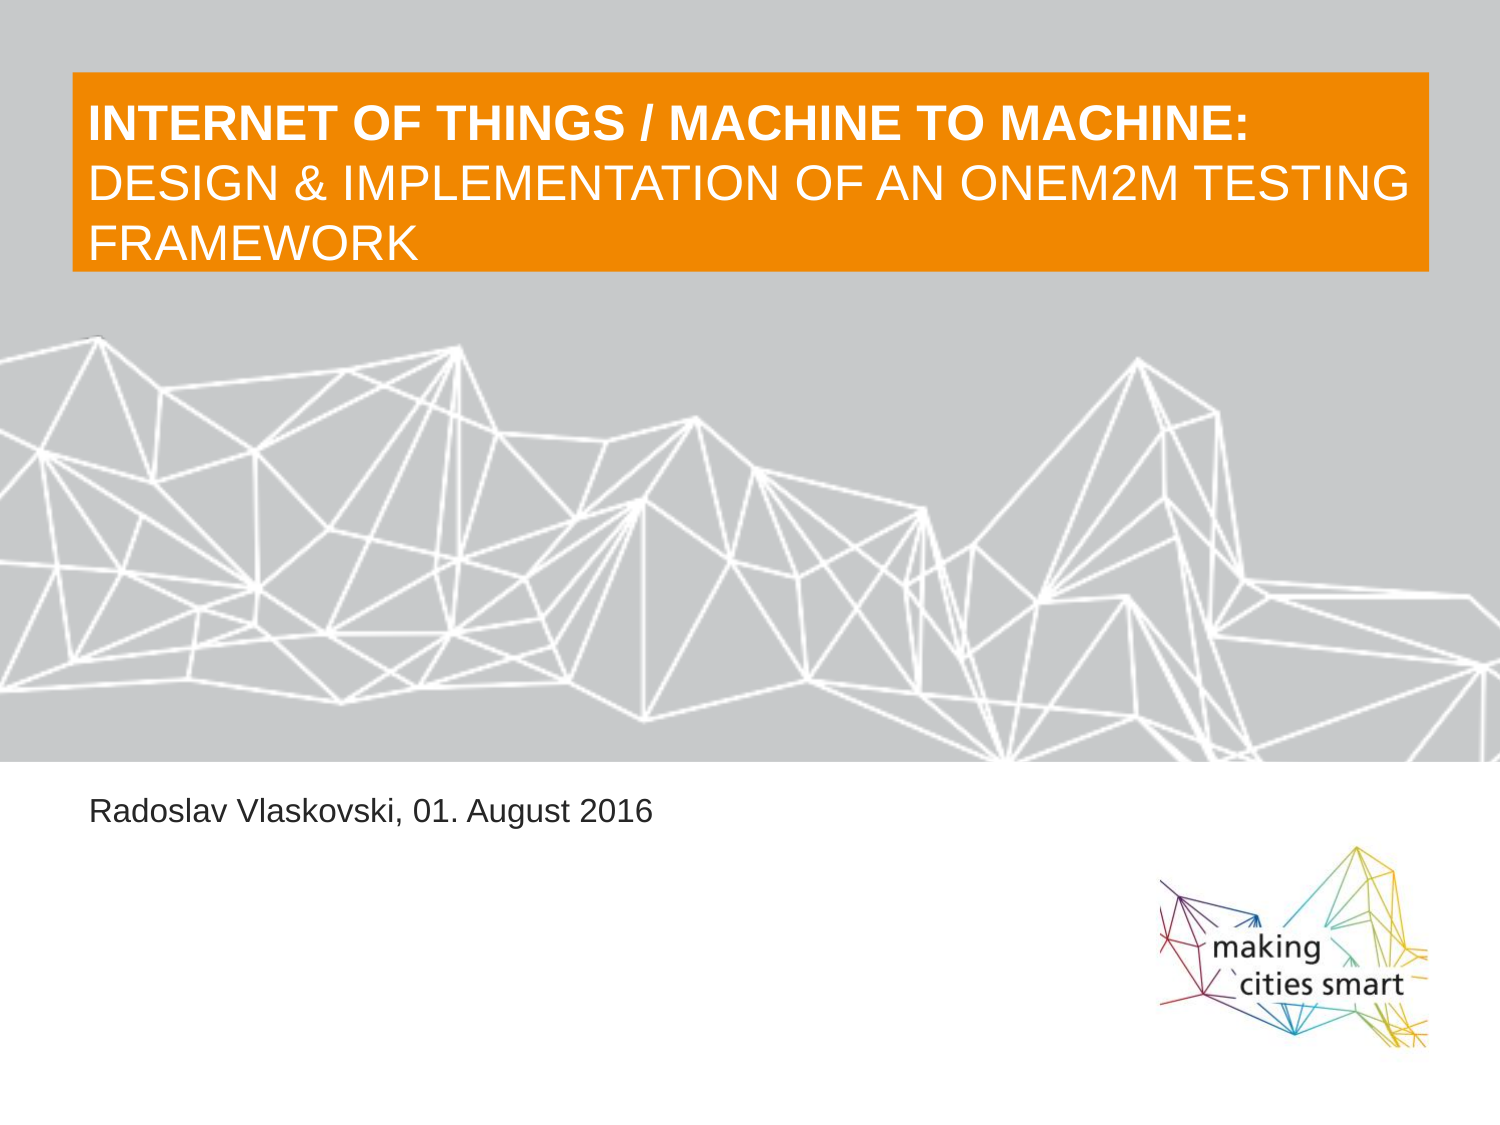

INTERNET OF THINGS / MACHINE TO MACHINE:
Design & Implementation of an OneM2M Testing Framework
# Radoslav Vlaskovski, 01. August 2016